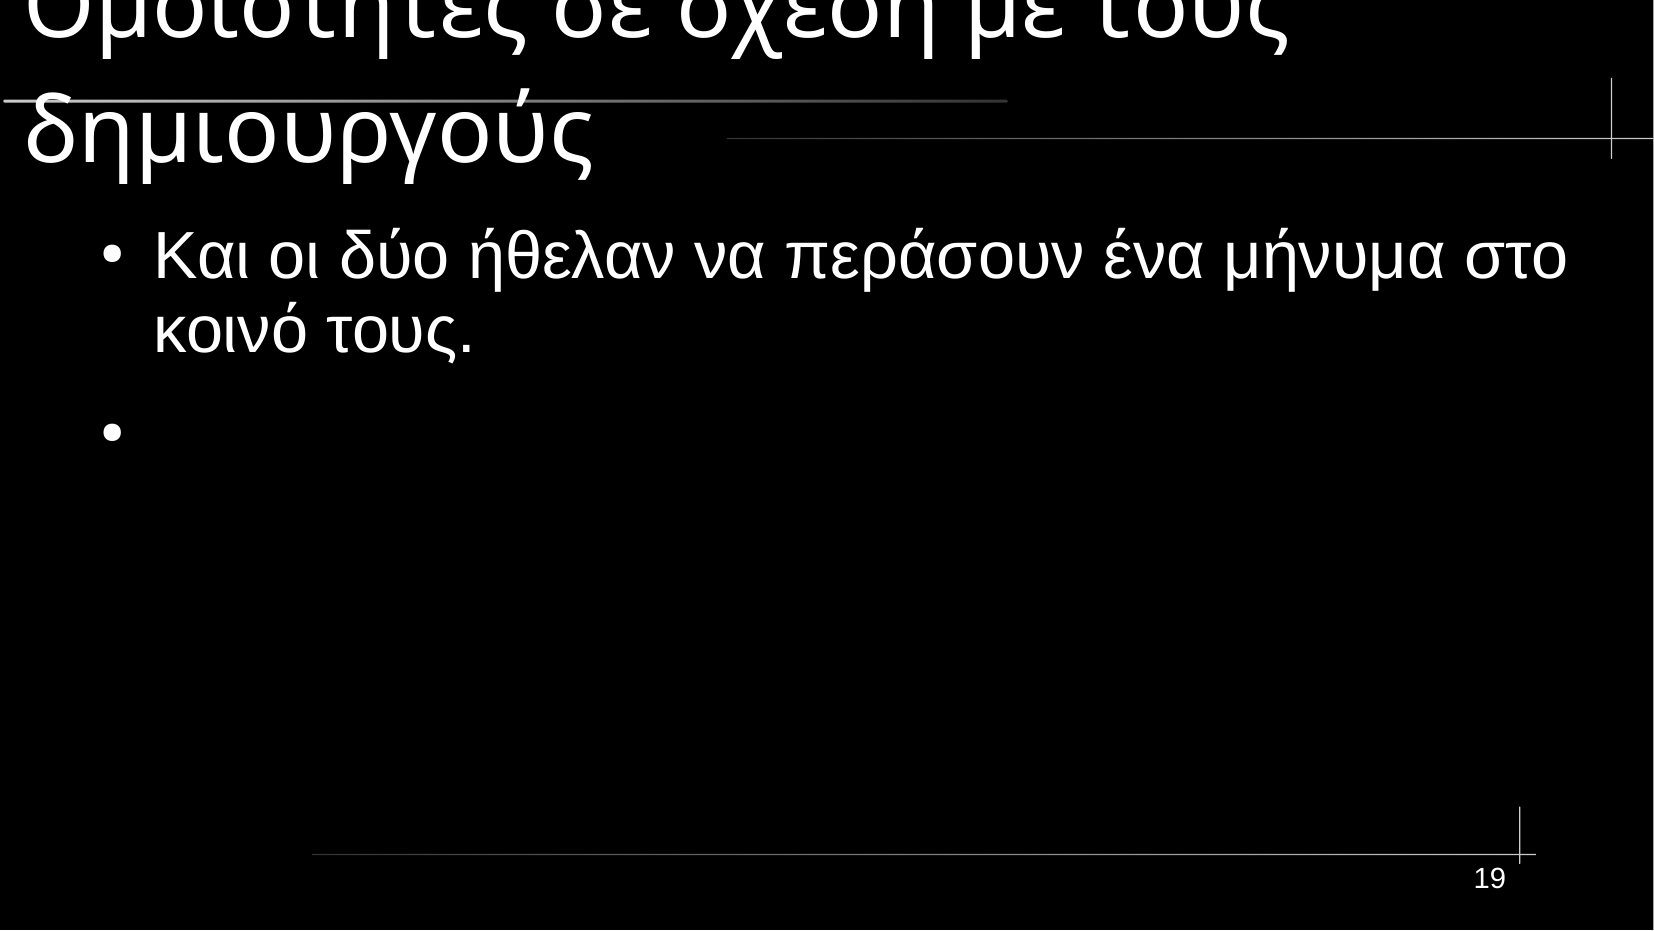

# Ομοιότητες σε σχέση με τους δημιουργούς
Και οι δύο ήθελαν να περάσουν ένα μήνυμα στο κοινό τους.
19